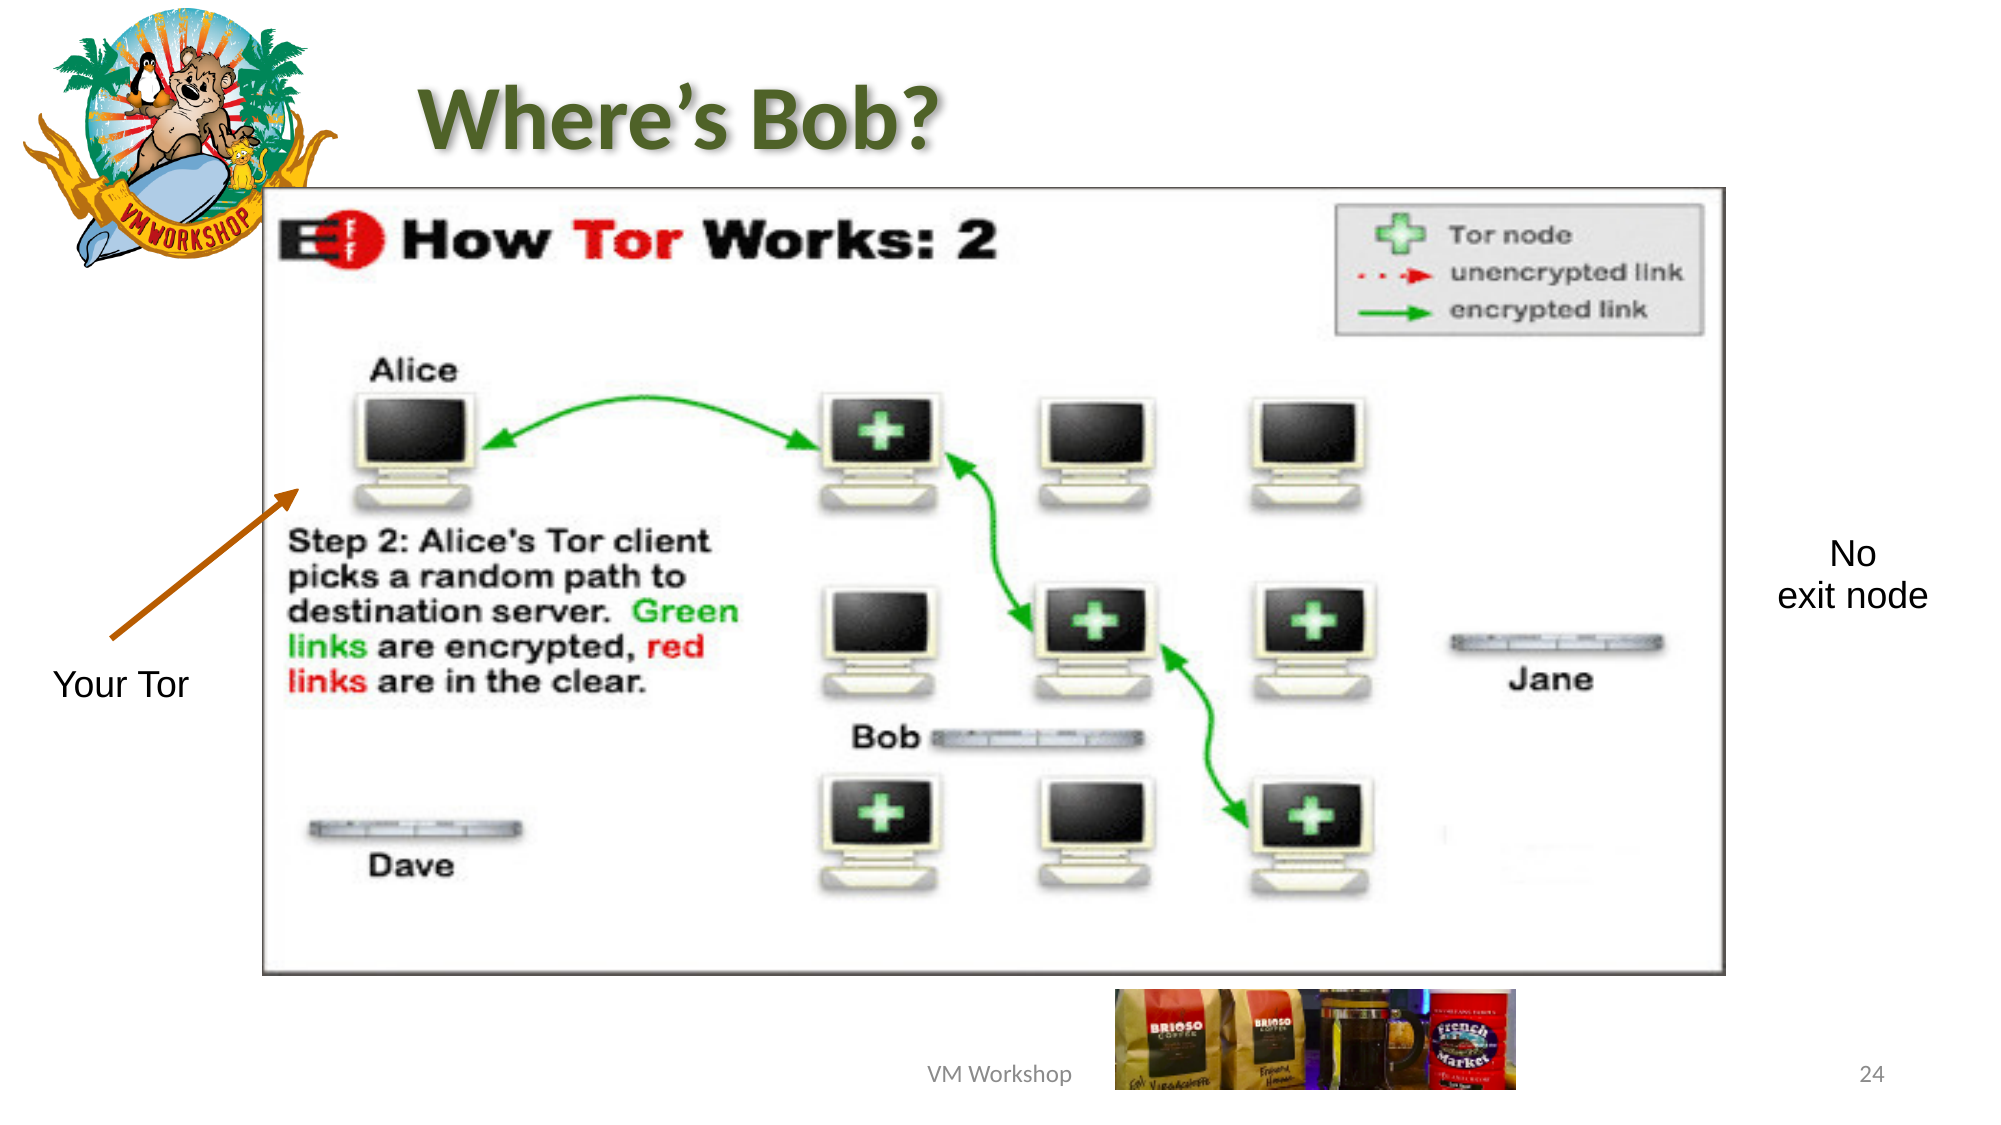

# Where’s Bob?
No
exit node
Your Tor
VM Workshop
24